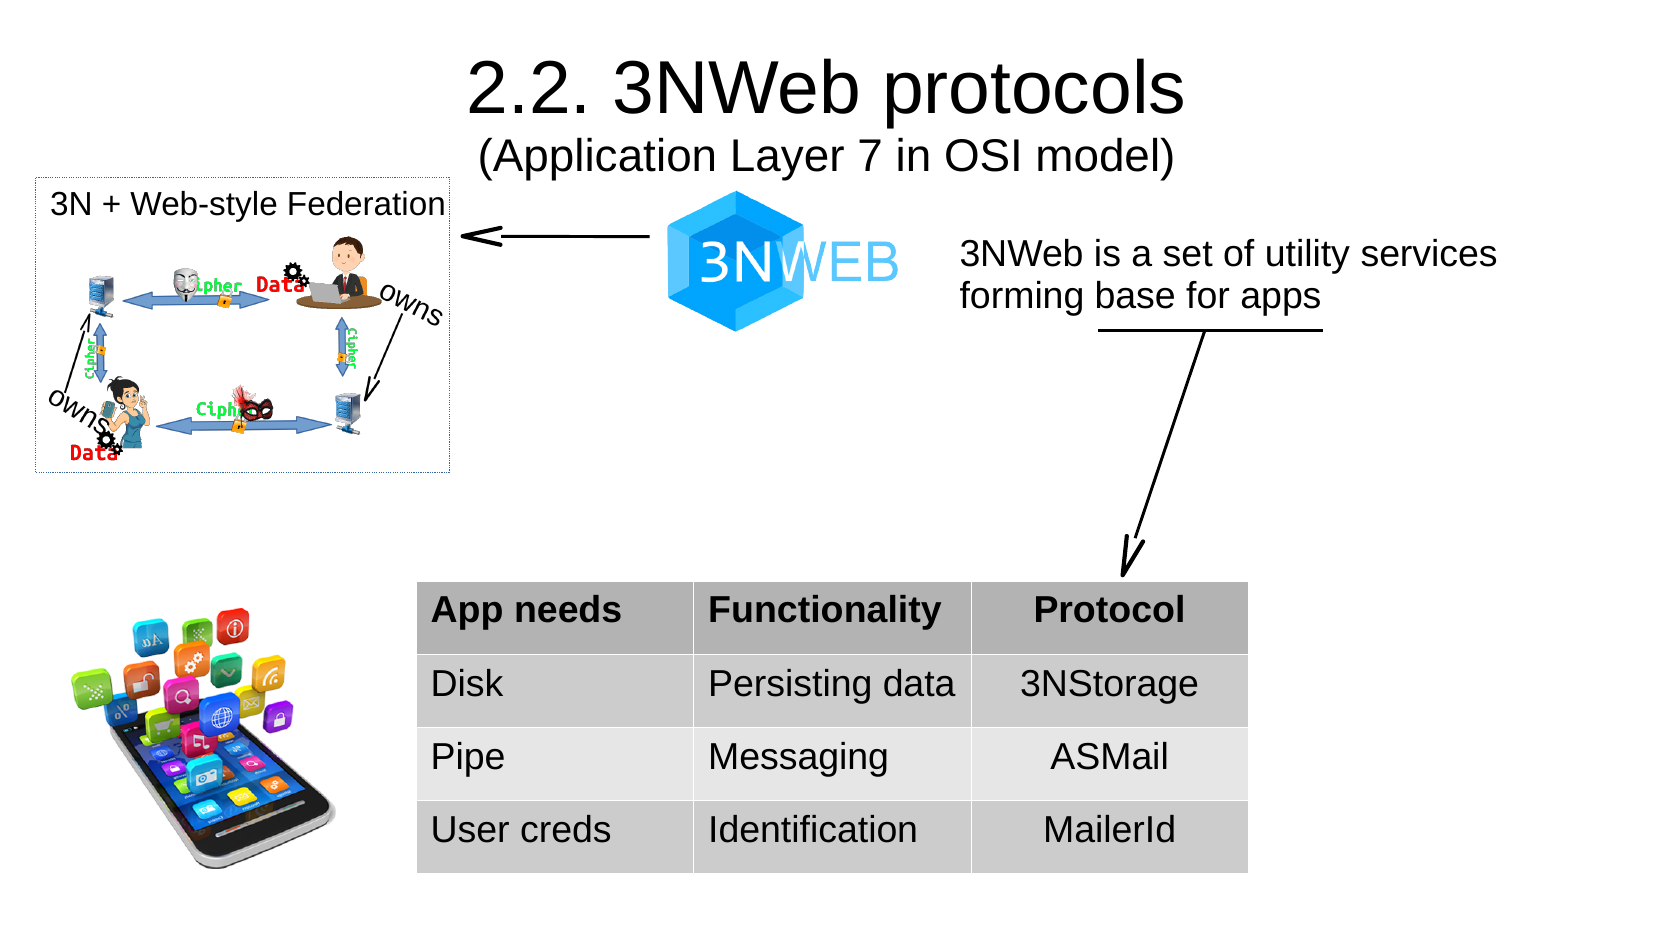

# 2.2. 3NWeb protocols (Application Layer 7 in OSI model)
3N + Web-style Federation
3NWeb is a set of utility services forming base for apps
| App needs | Functionality | Protocol |
| --- | --- | --- |
| Disk | Persisting data | 3NStorage |
| Pipe | Messaging | ASMail |
| User creds | Identification | MailerId |